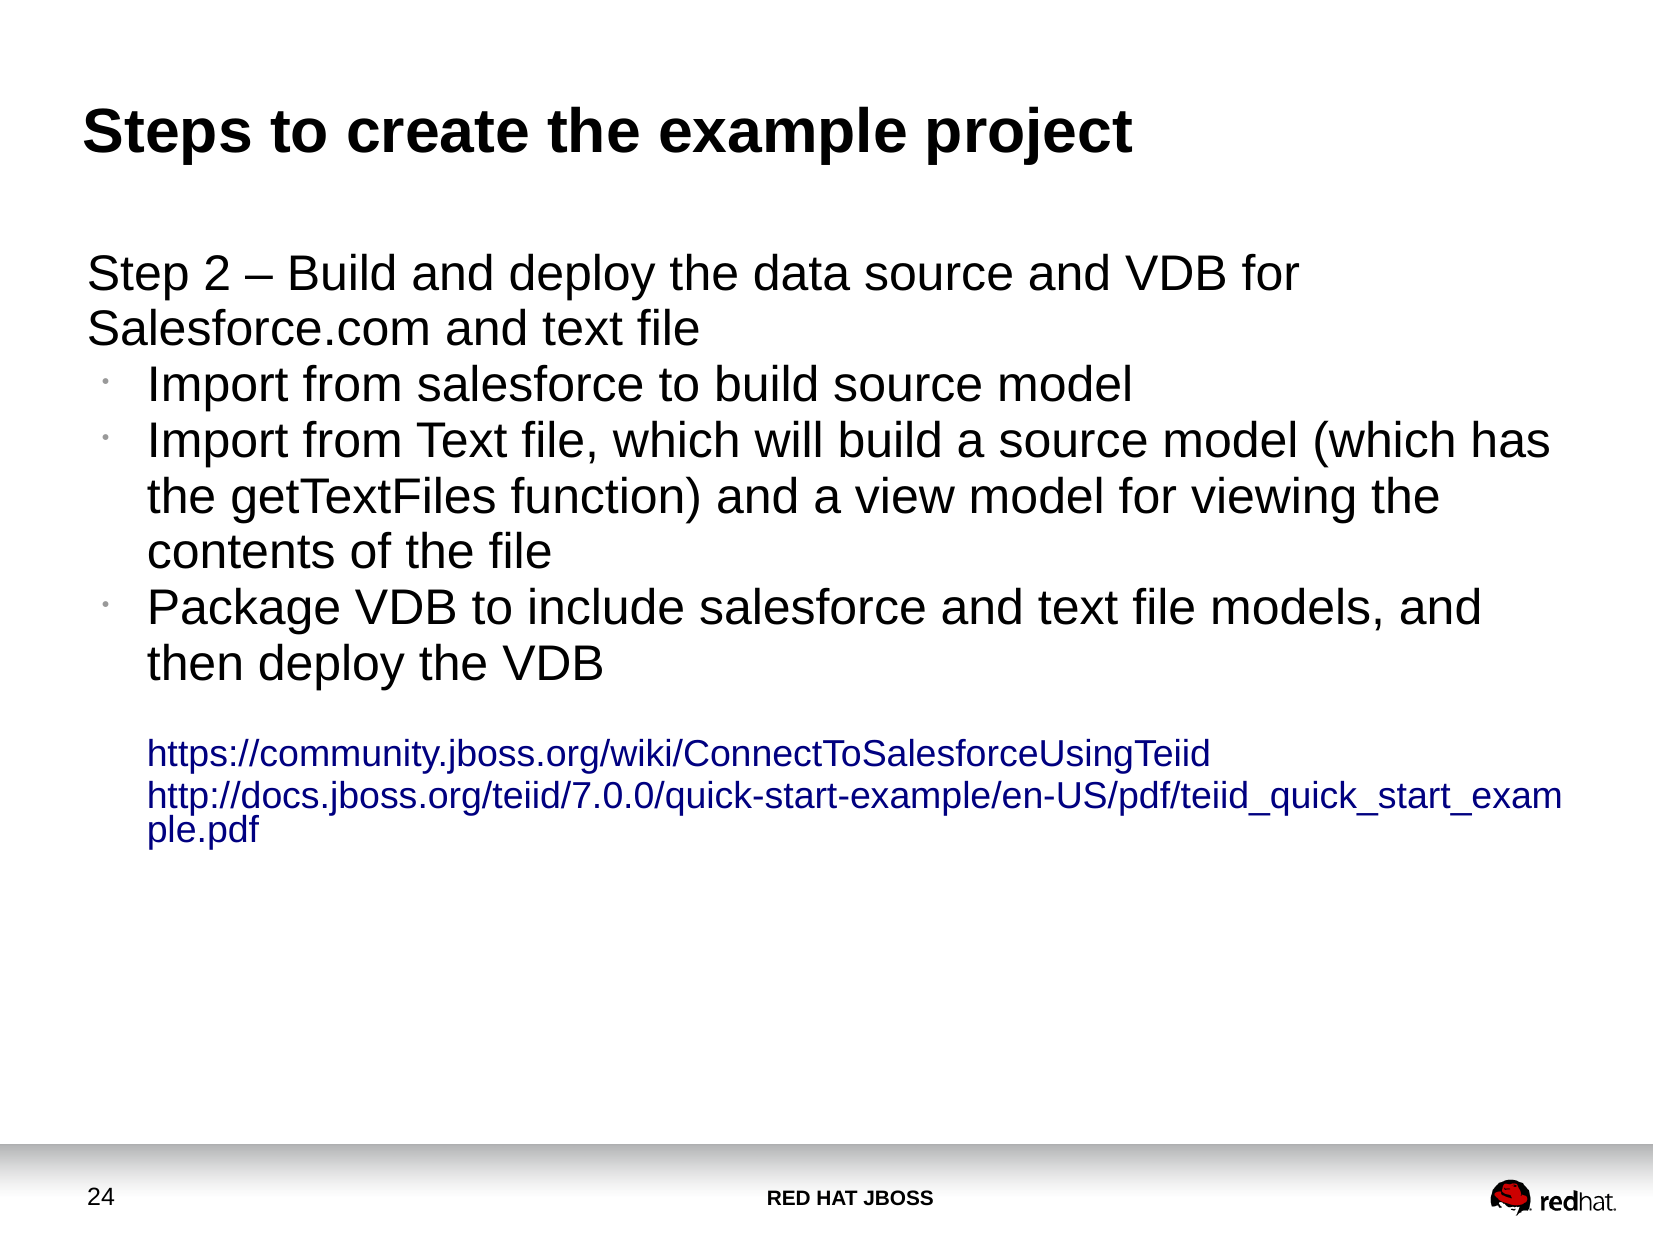

# Steps to create the example project
Step 2 – Build and deploy the data source and VDB for Salesforce.com and text file
Import from salesforce to build source model
Import from Text file, which will build a source model (which has the getTextFiles function) and a view model for viewing the contents of the file
Package VDB to include salesforce and text file models, and then deploy the VDB
https://community.jboss.org/wiki/ConnectToSalesforceUsingTeiid
http://docs.jboss.org/teiid/7.0.0/quick-start-example/en-US/pdf/teiid_quick_start_example.pdf